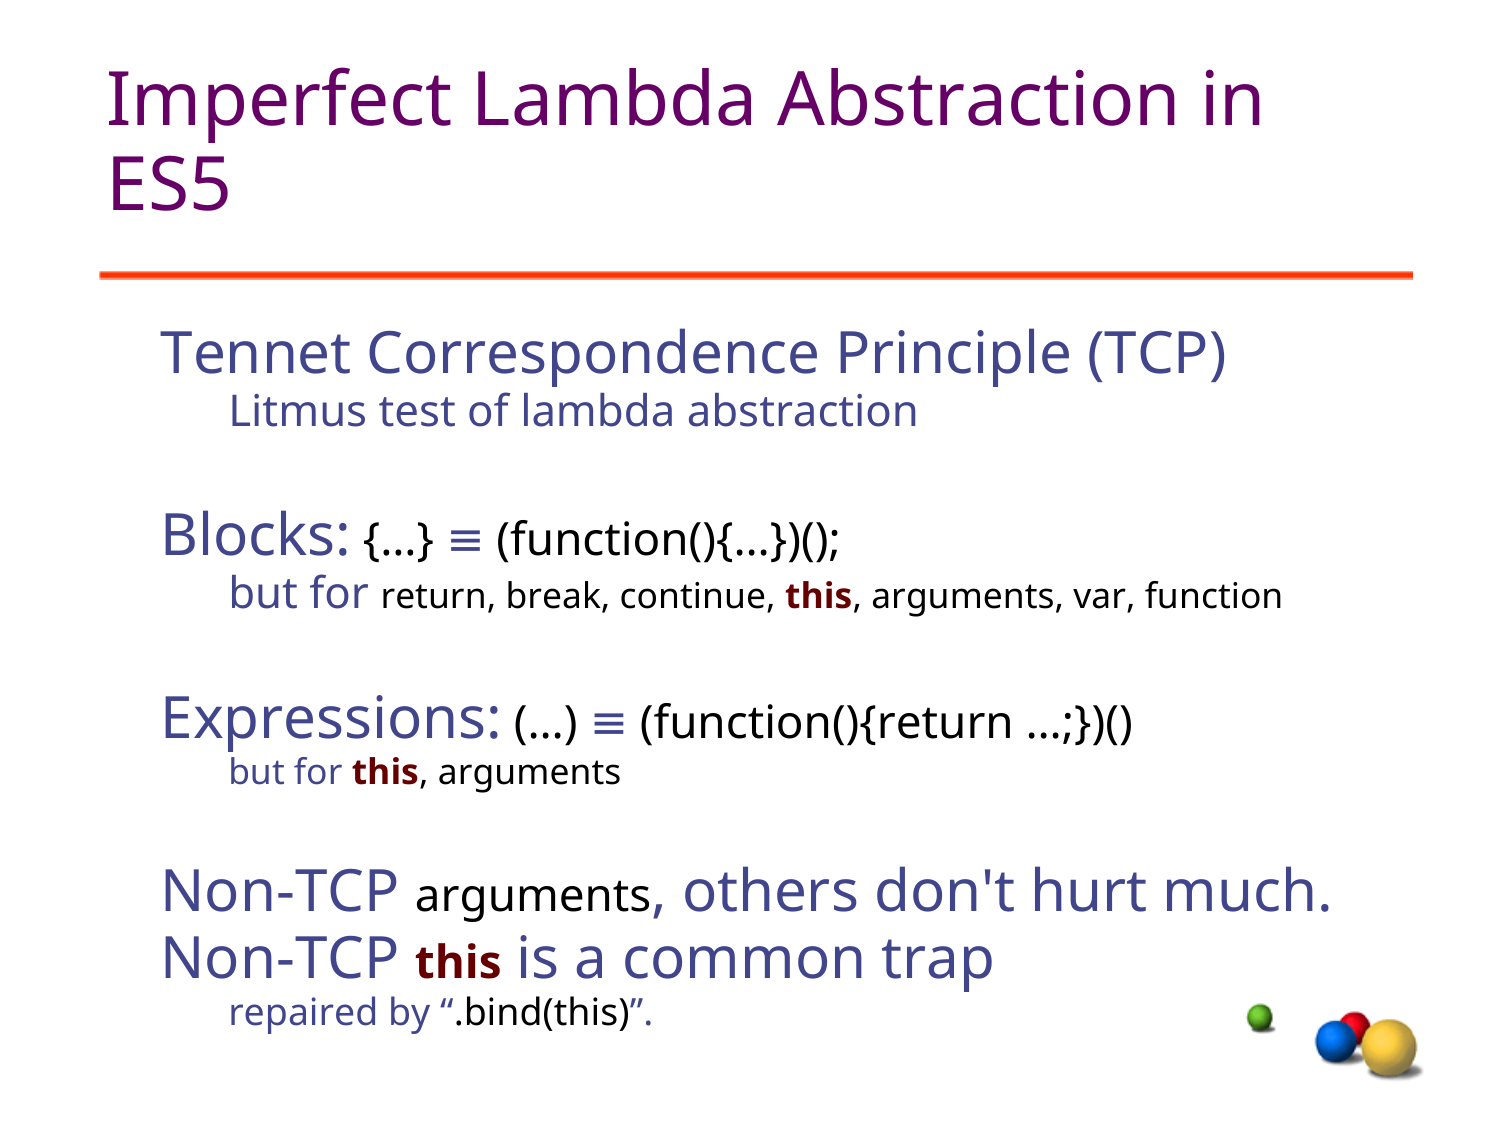

# Imperfect Lambda Abstraction in ES5
Tennet Correspondence Principle (TCP)
Litmus test of lambda abstraction
Blocks: {…} ≡ (function(){…})();
but for return, break, continue, this, arguments, var, function
Expressions: (…) ≡ (function(){return …;})()
but for this, arguments
Non-TCP arguments, others don't hurt much.
Non-TCP this is a common trap
repaired by “.bind(this)”.